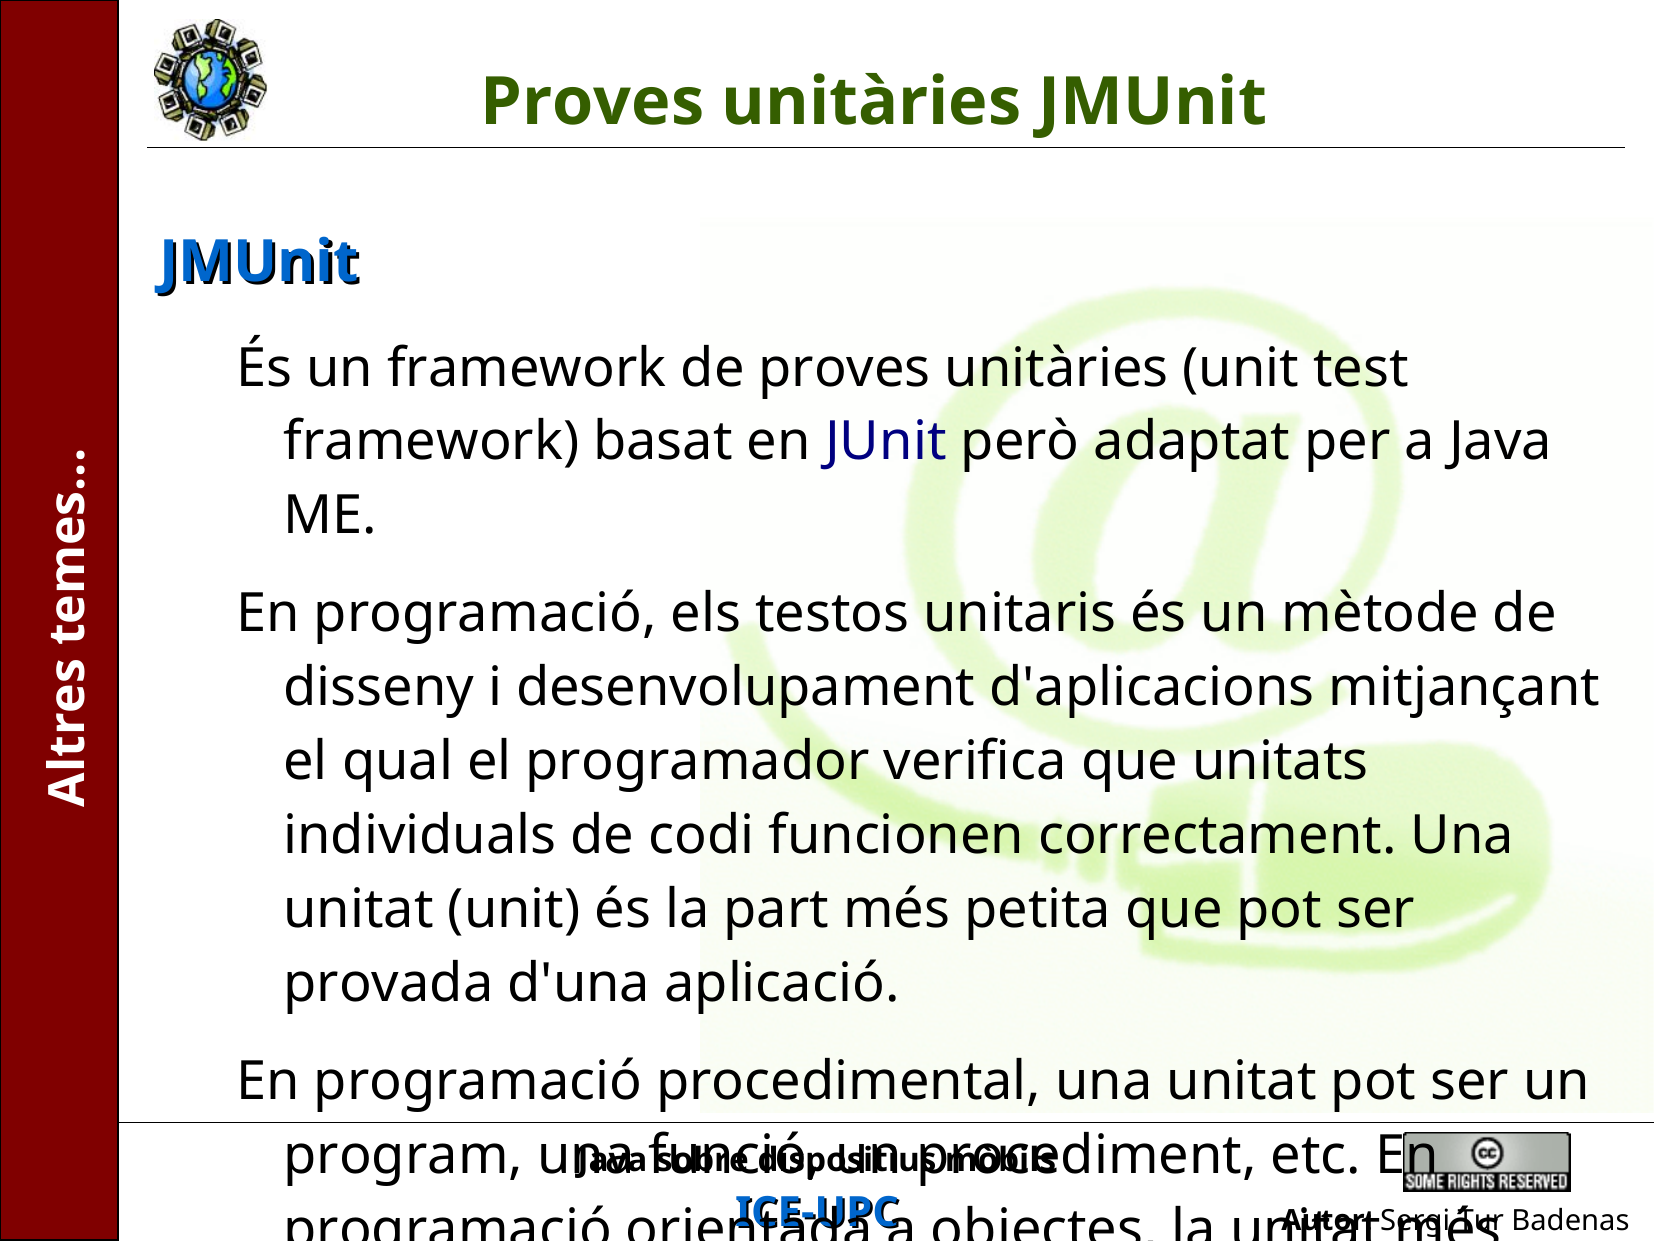

# Proves unitàries JMUnit
JMUnit
És un framework de proves unitàries (unit test framework) basat en JUnit però adaptat per a Java ME.
En programació, els testos unitaris és un mètode de disseny i desenvolupament d'aplicacions mitjançant el qual el programador verifica que unitats individuals de codi funcionen correctament. Una unitat (unit) és la part més petita que pot ser provada d'una aplicació.
En programació procedimental, una unitat pot ser un program, una funció, un procediment, etc. En programació orientada a objectes, la unitat més petita de test és el '''mètode'''.